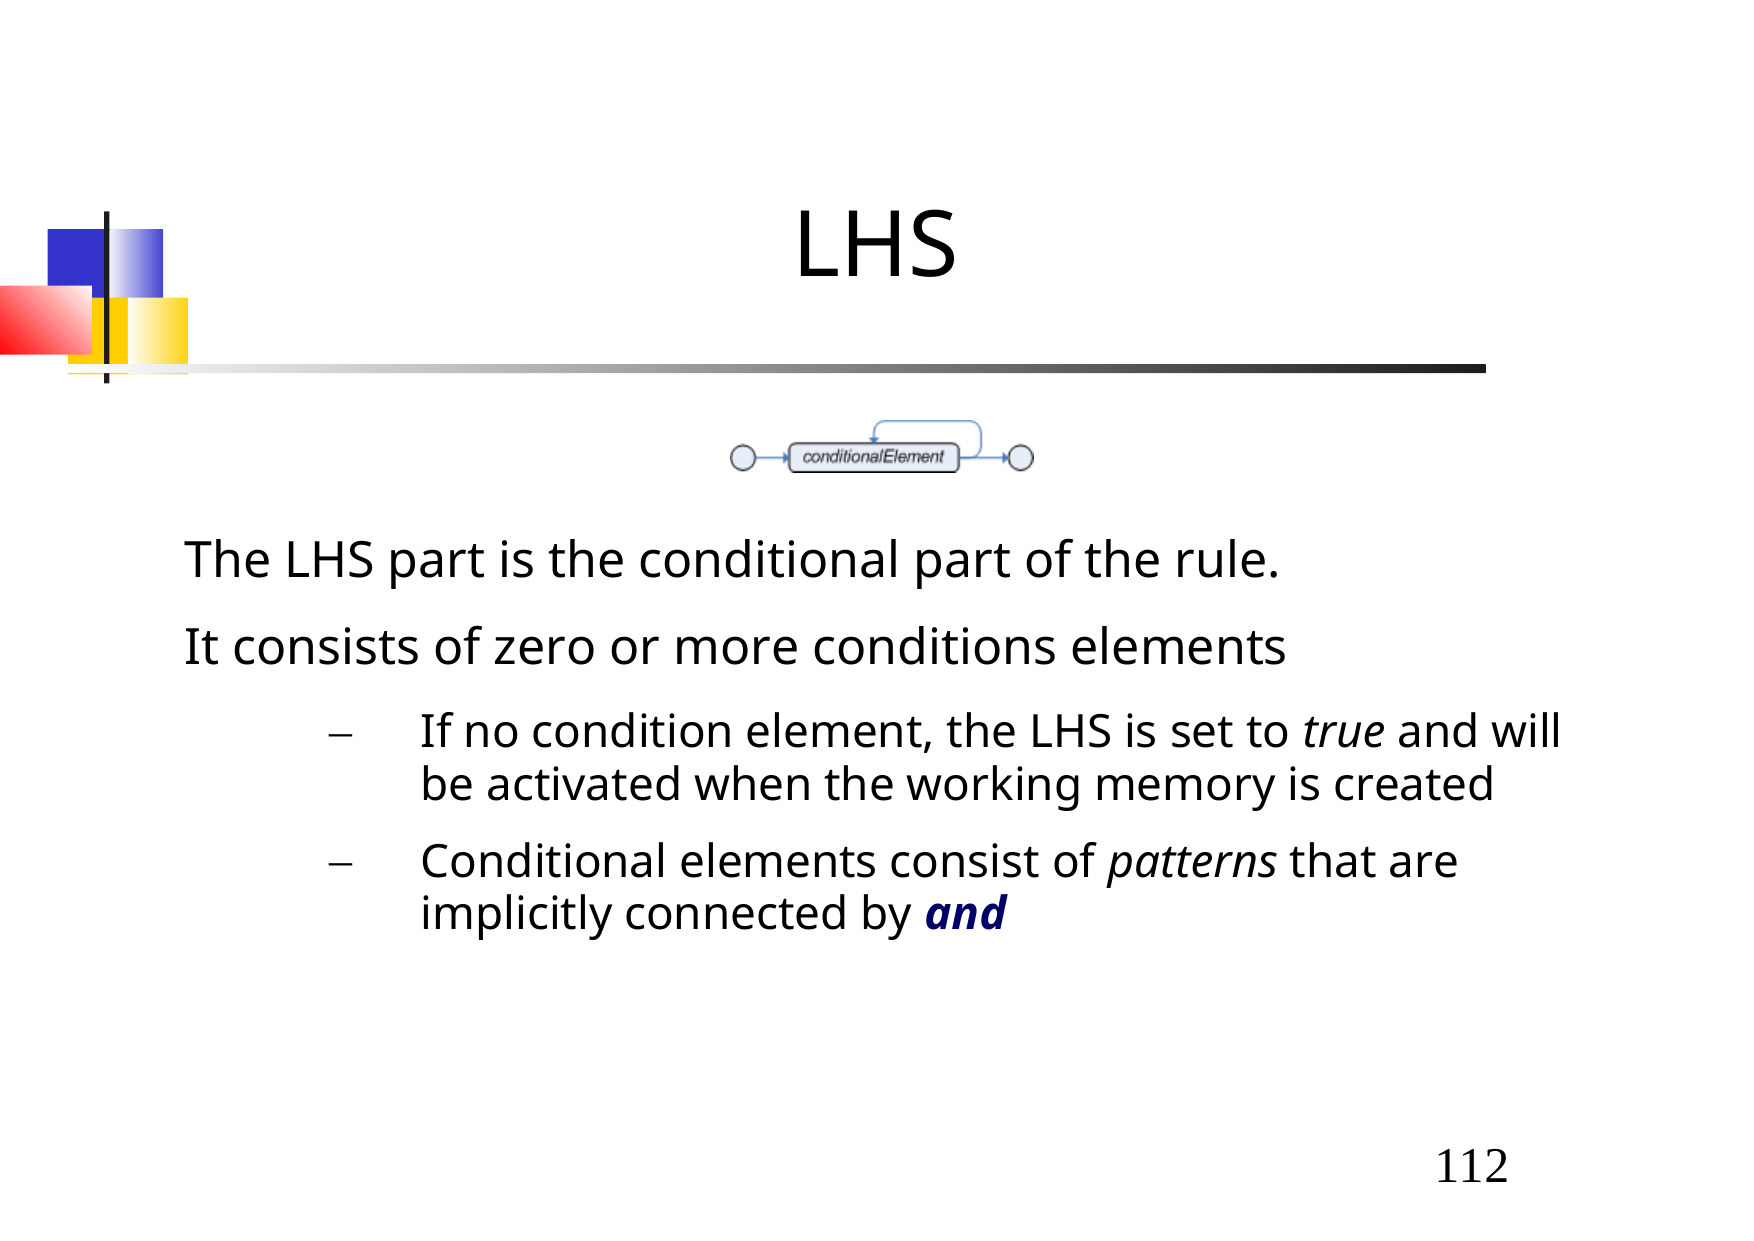

# LHS
The LHS part is the conditional part of the rule.
It consists of zero or more conditions elements
If no condition element, the LHS is set to true and will be activated when the working memory is created
Conditional elements consist of patterns that are implicitly connected by and